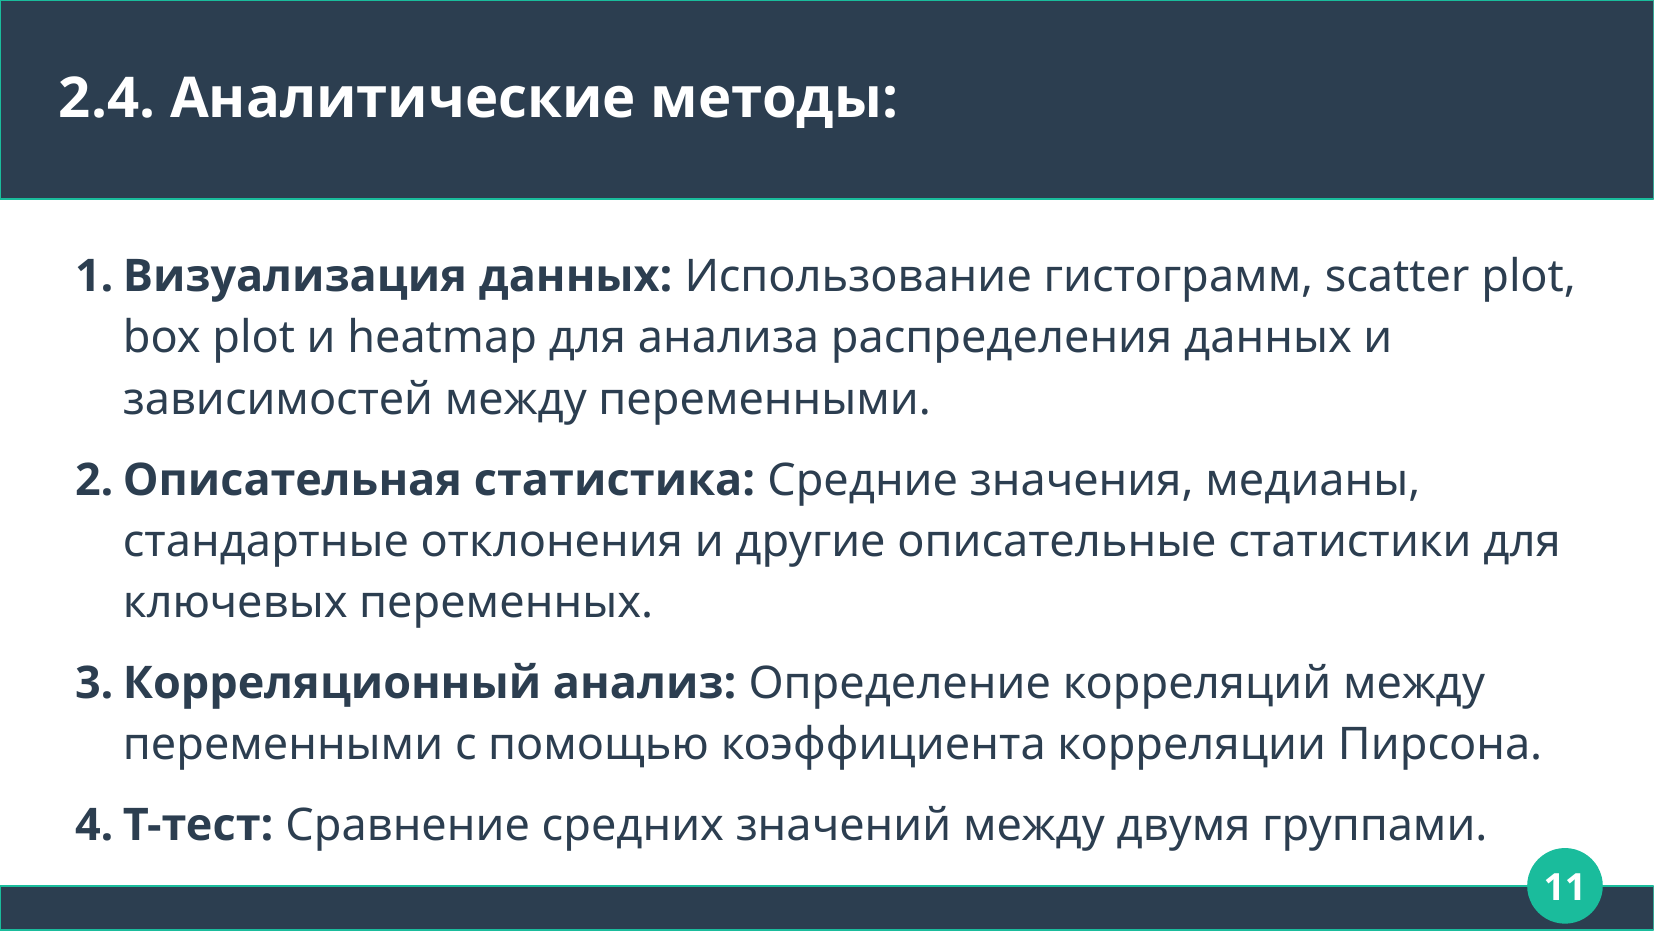

# 2.4. Аналитические методы:
Визуализация данных: Использование гистограмм, scatter plot, box plot и heatmap для анализа распределения данных и зависимостей между переменными.
Описательная статистика: Средние значения, медианы, стандартные отклонения и другие описательные статистики для ключевых переменных.
Корреляционный анализ: Определение корреляций между переменными с помощью коэффициента корреляции Пирсона.
T-тест: Сравнение средних значений между двумя группами.
11